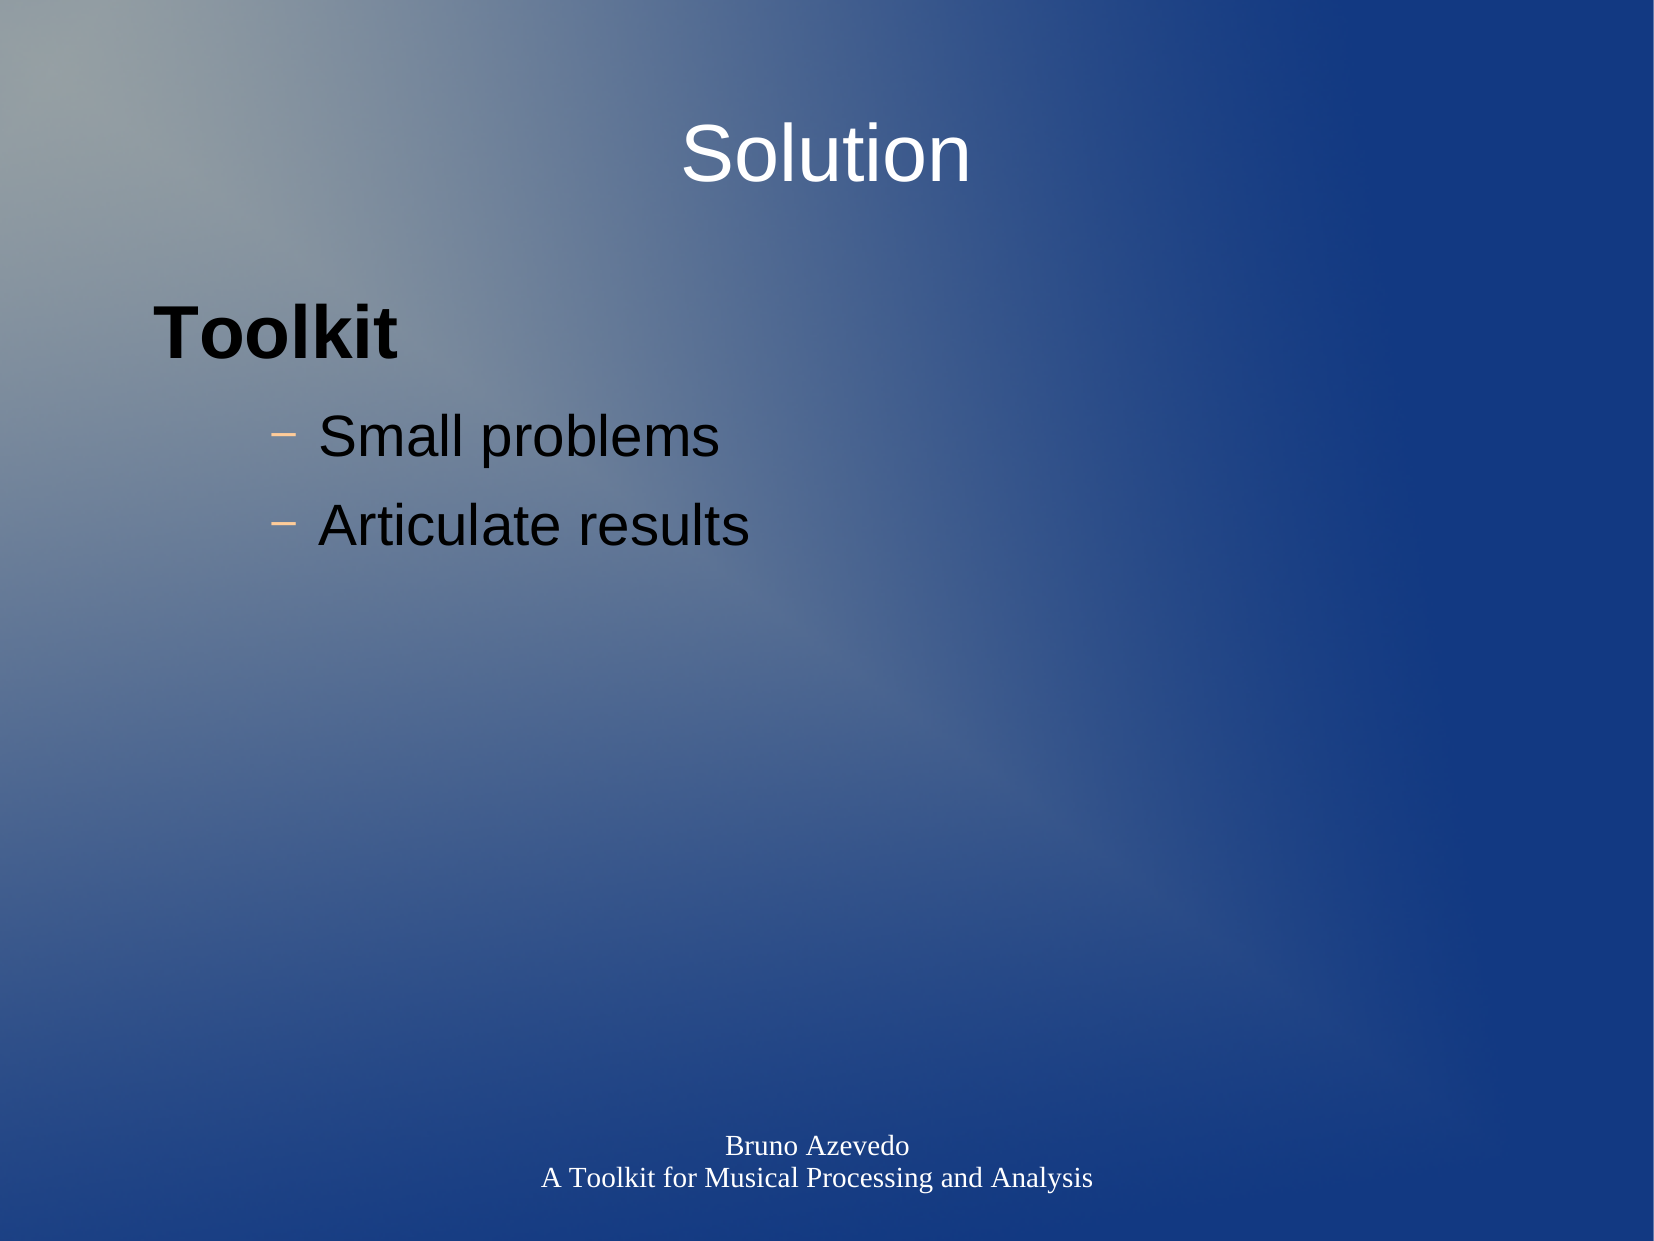

# Solution
Toolkit
Small problems
Articulate results